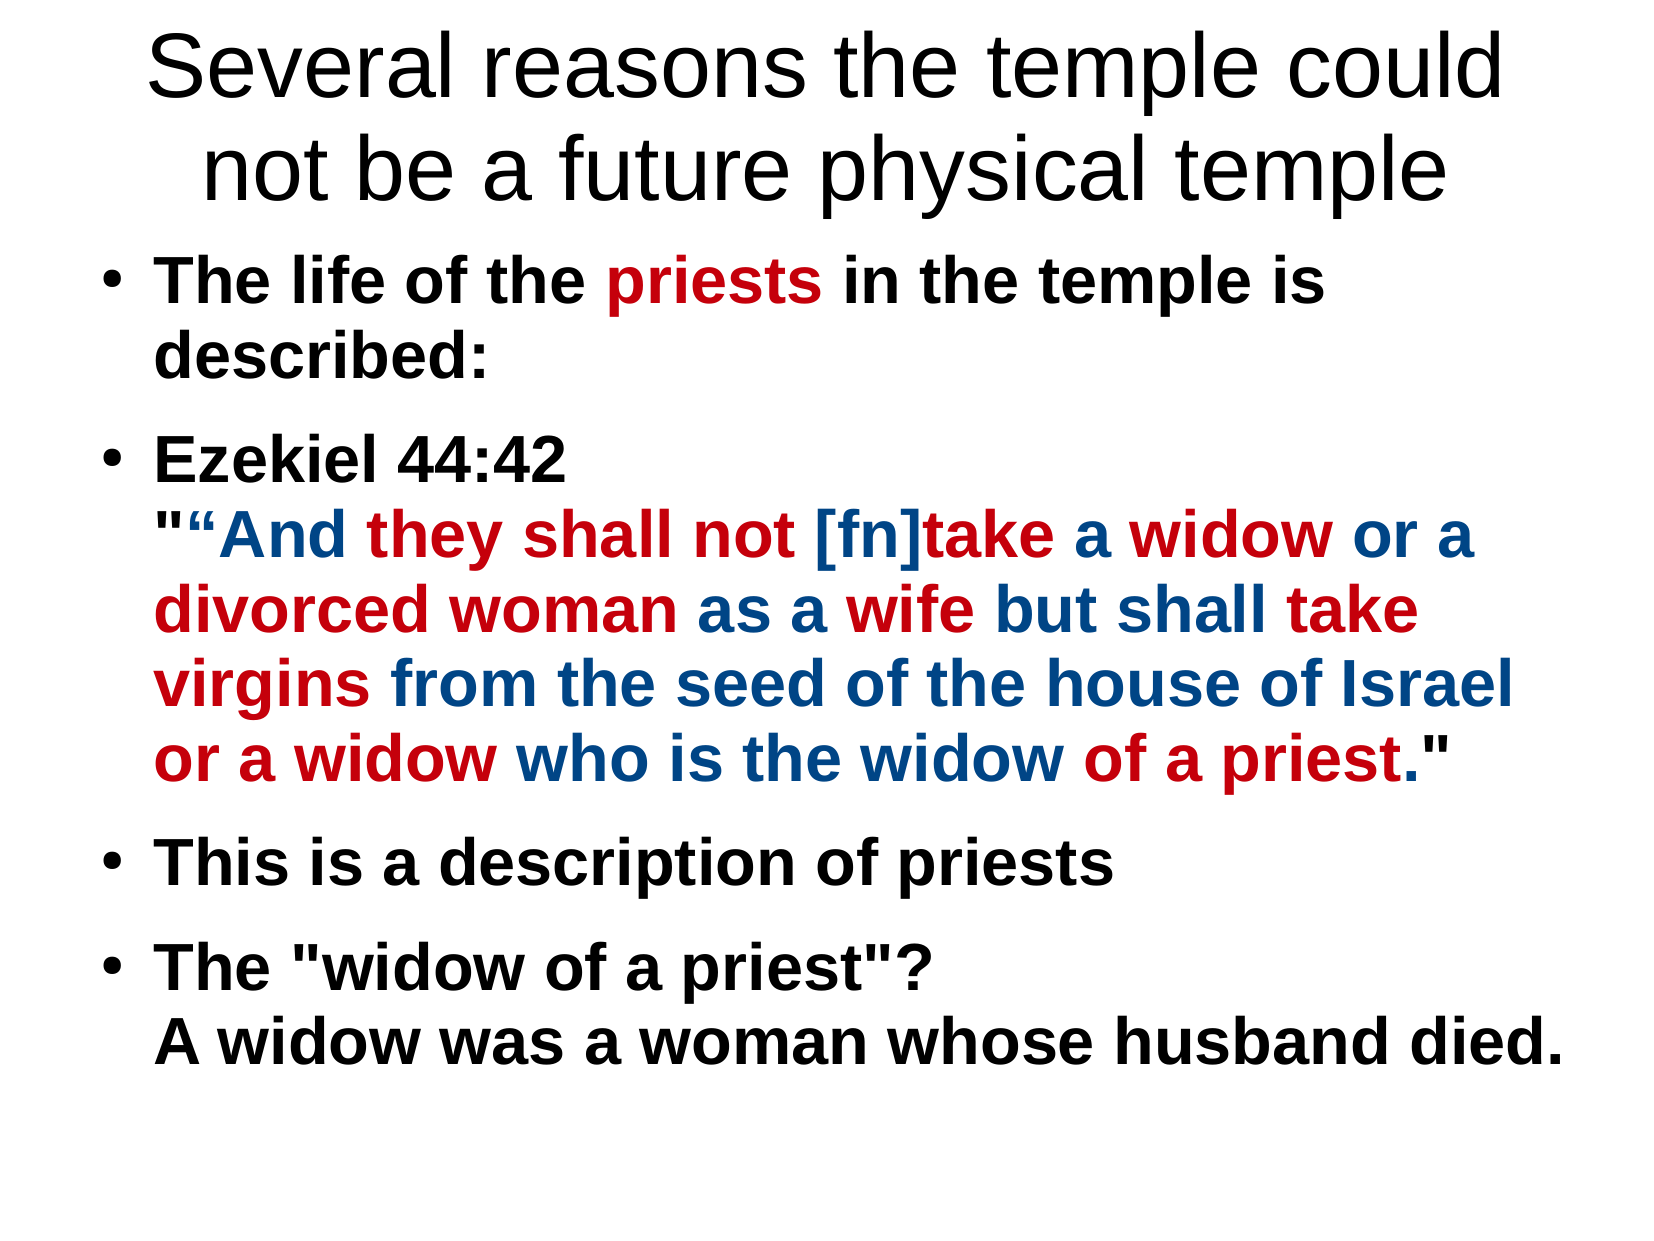

# Several reasons the temple could not be a future physical temple
The life of the priests in the temple is described:
Ezekiel 44:42
"“And they shall not [fn]take a widow or a divorced woman as a wife but shall take virgins from the seed of the house of Israel or a widow who is the widow of a priest."
This is a description of priests
The "widow of a priest"?
A widow was a woman whose husband died.